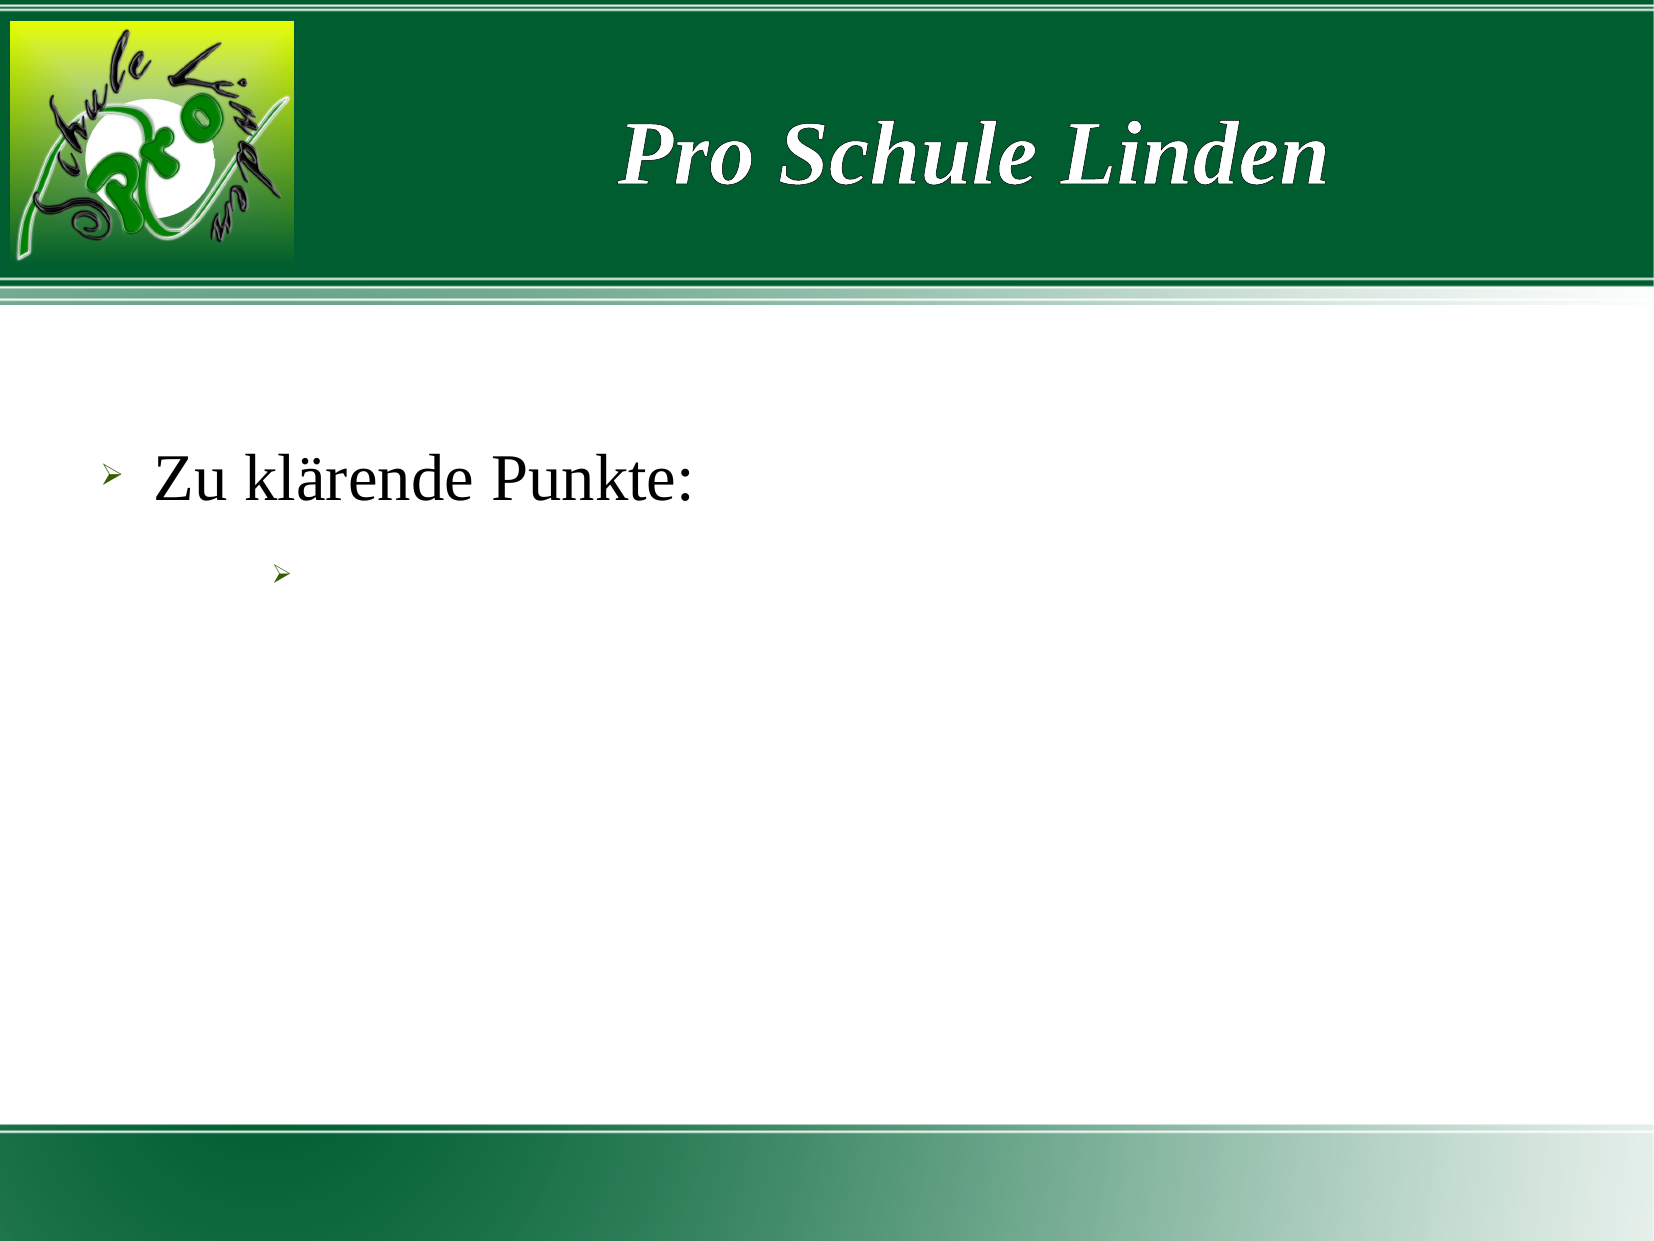

# Pro Schule Linden
Zu klärende Punkte: